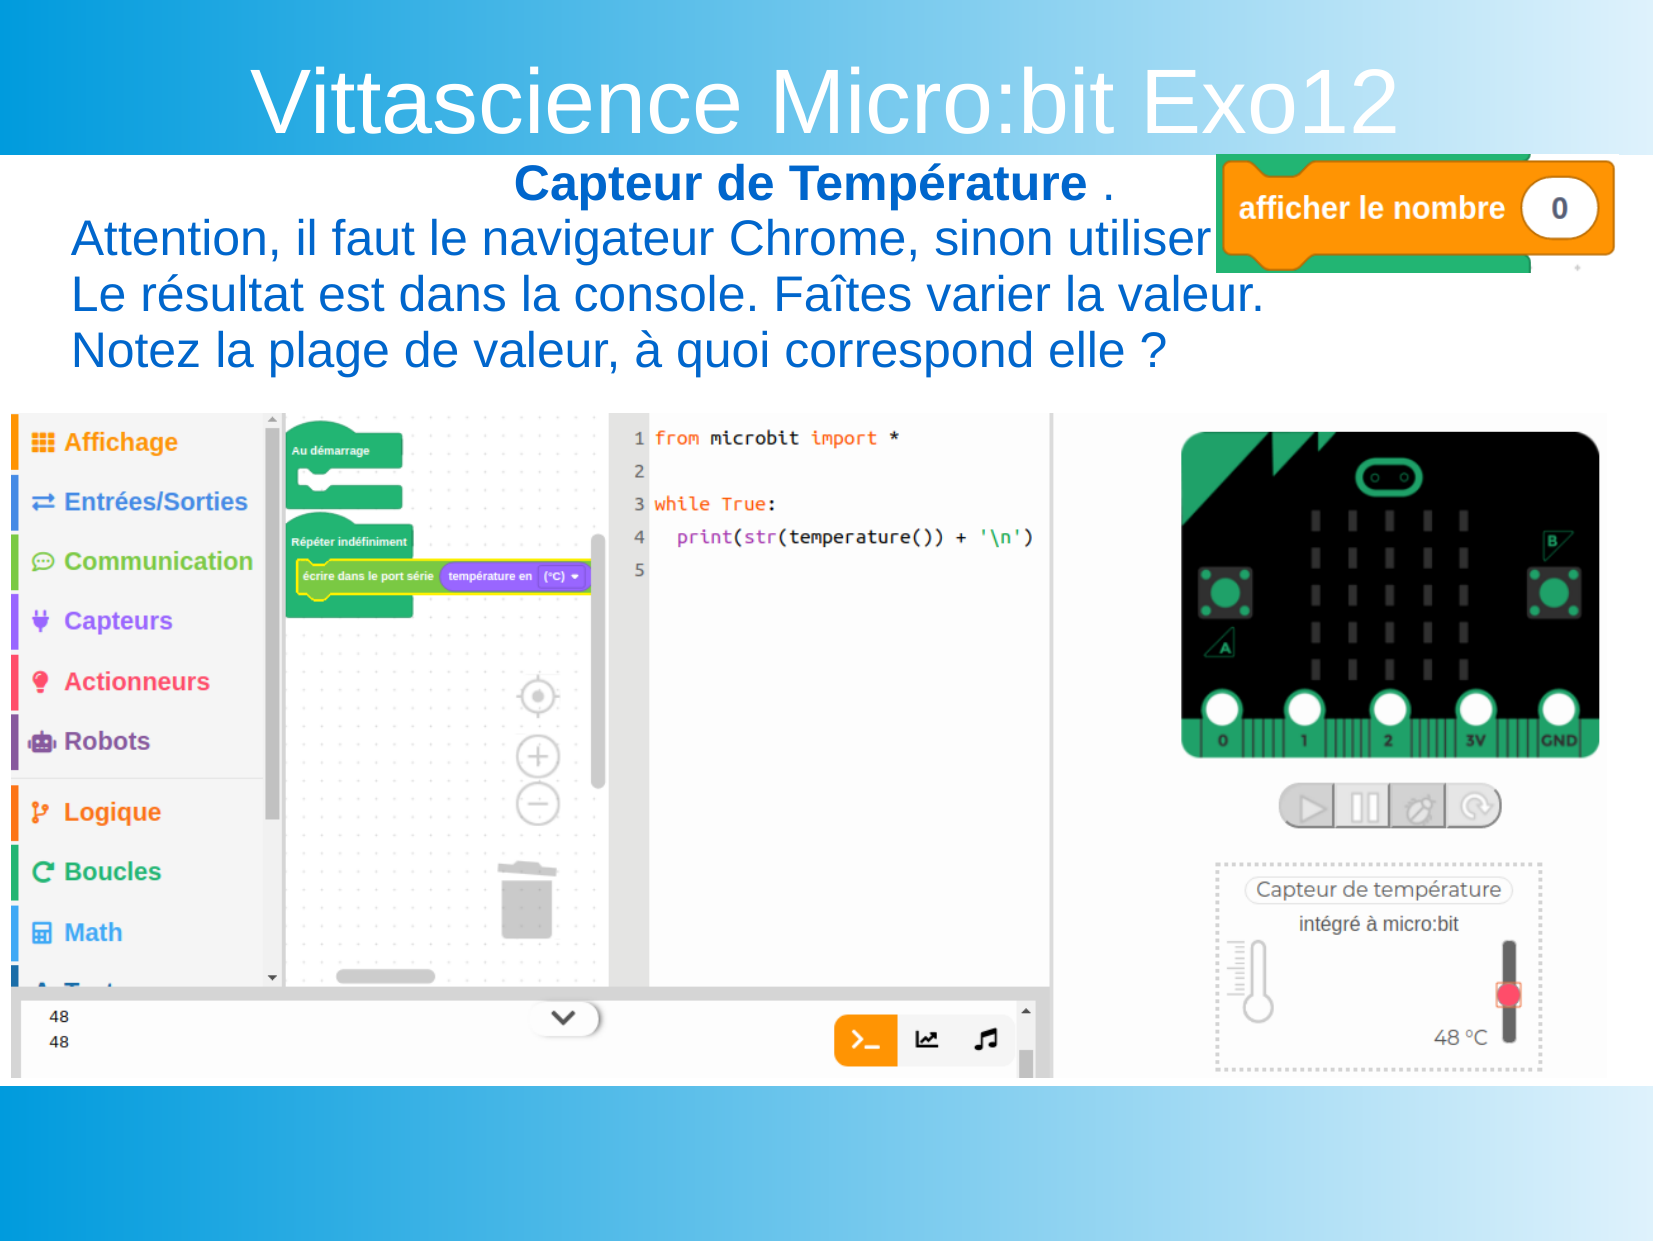

# Vittascience Micro:bit Exo12
Capteur de Température .
Attention, il faut le navigateur Chrome, sinon utiliser
Le résultat est dans la console. Faîtes varier la valeur.
Notez la plage de valeur, à quoi correspond elle ?